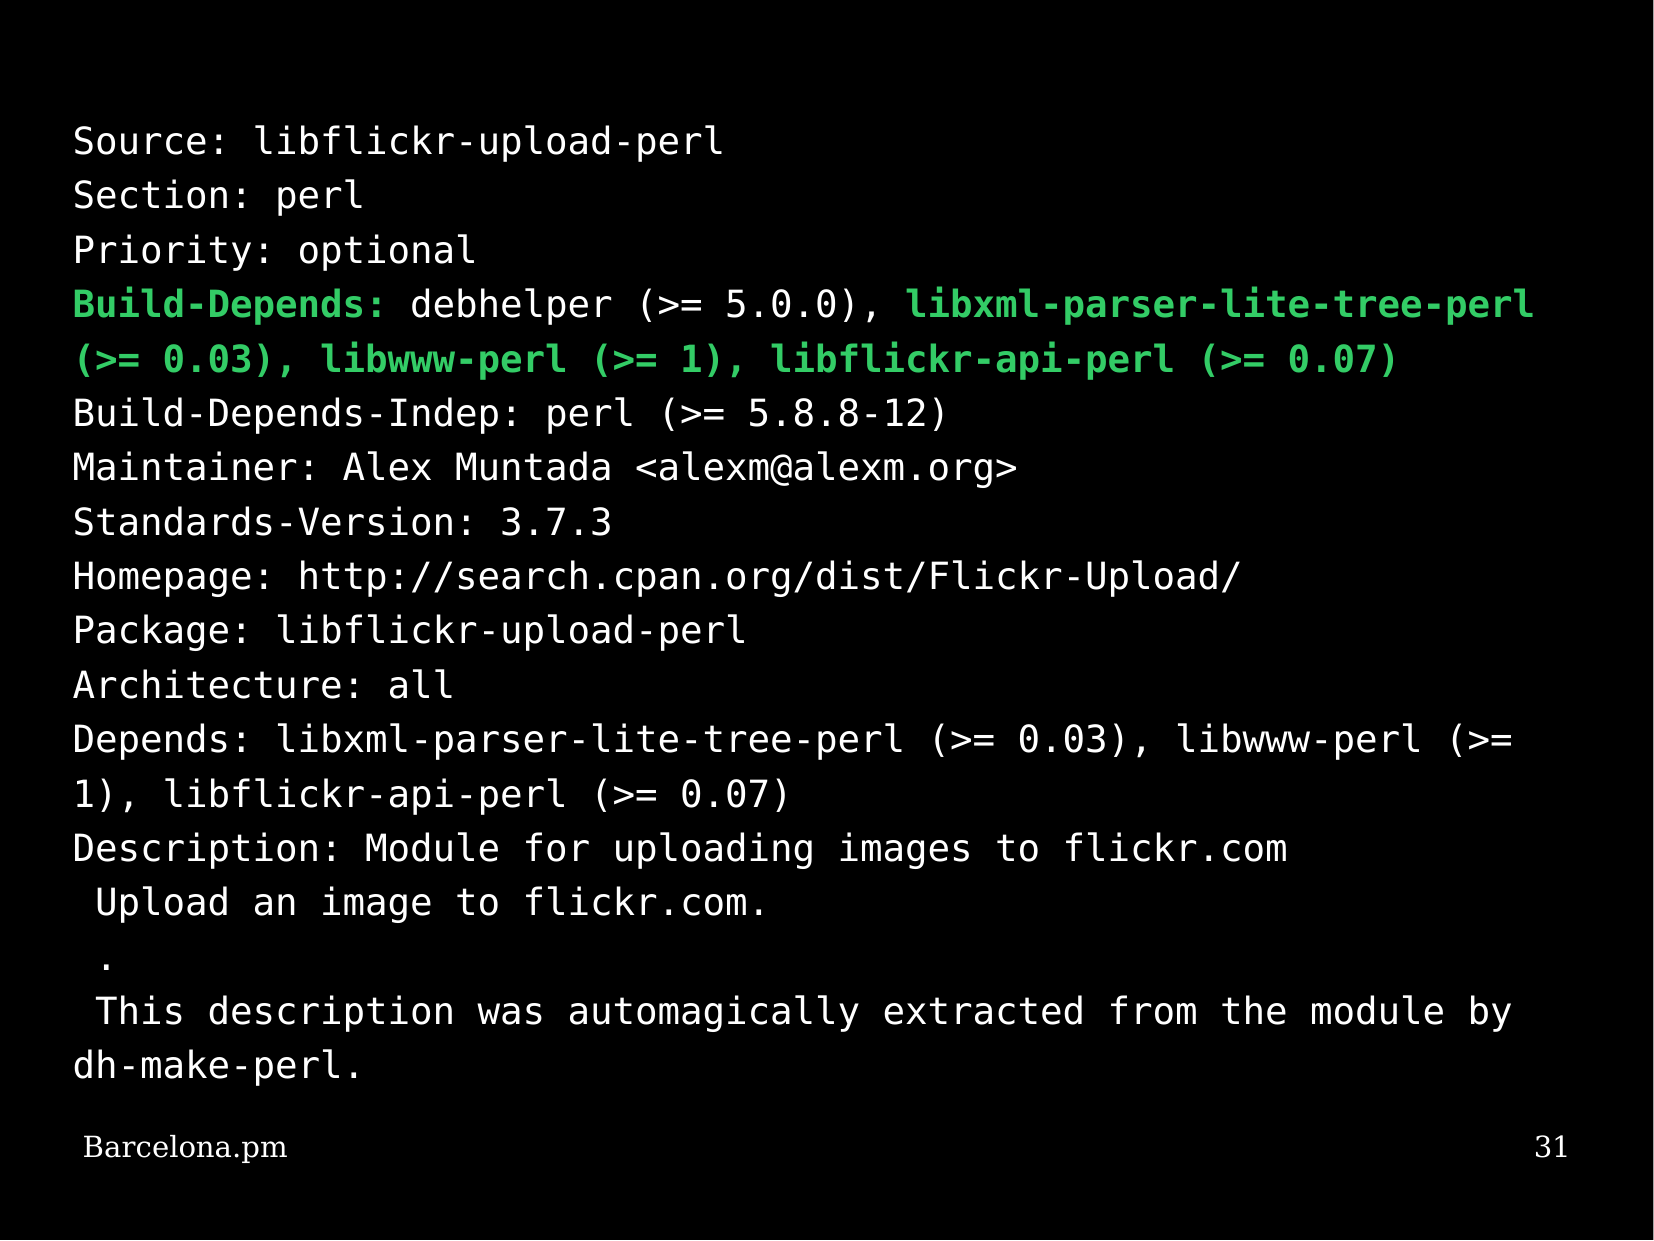

# Source: libflickr-upload-perl Section: perl Priority: optional Build-Depends: debhelper (>= 5.0.0), libxml-parser-lite-tree-perl (>= 0.03), libwww-perl (>= 1), libflickr-api-perl (>= 0.07) Build-Depends-Indep: perl (>= 5.8.8-12) Maintainer: Alex Muntada <alexm@alexm.org> Standards-Version: 3.7.3 Homepage: http://search.cpan.org/dist/Flickr-Upload/ Package: libflickr-upload-perl Architecture: all Depends: libxml-parser-lite-tree-perl (>= 0.03), libwww-perl (>= 1), libflickr-api-perl (>= 0.07) Description: Module for uploading images to flickr.com Upload an image to flickr.com. . This description was automagically extracted from the module by dh-make-perl.
Barcelona.pm
31